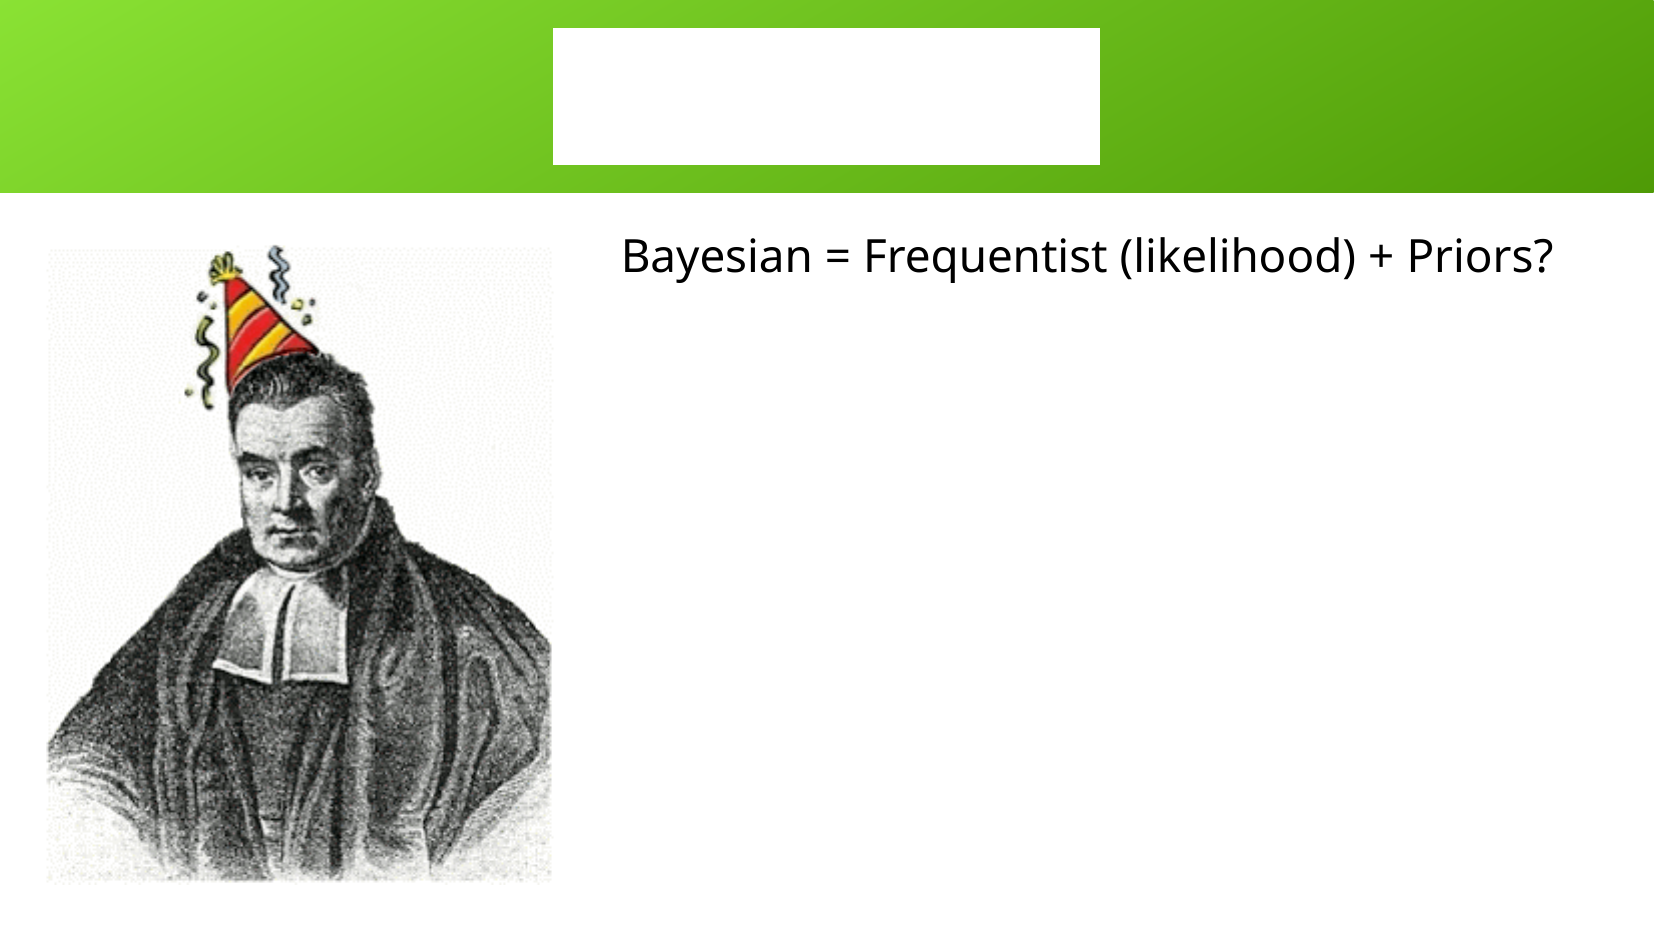

# Bayes who?
Bayesian = Frequentist (likelihood) + Priors?